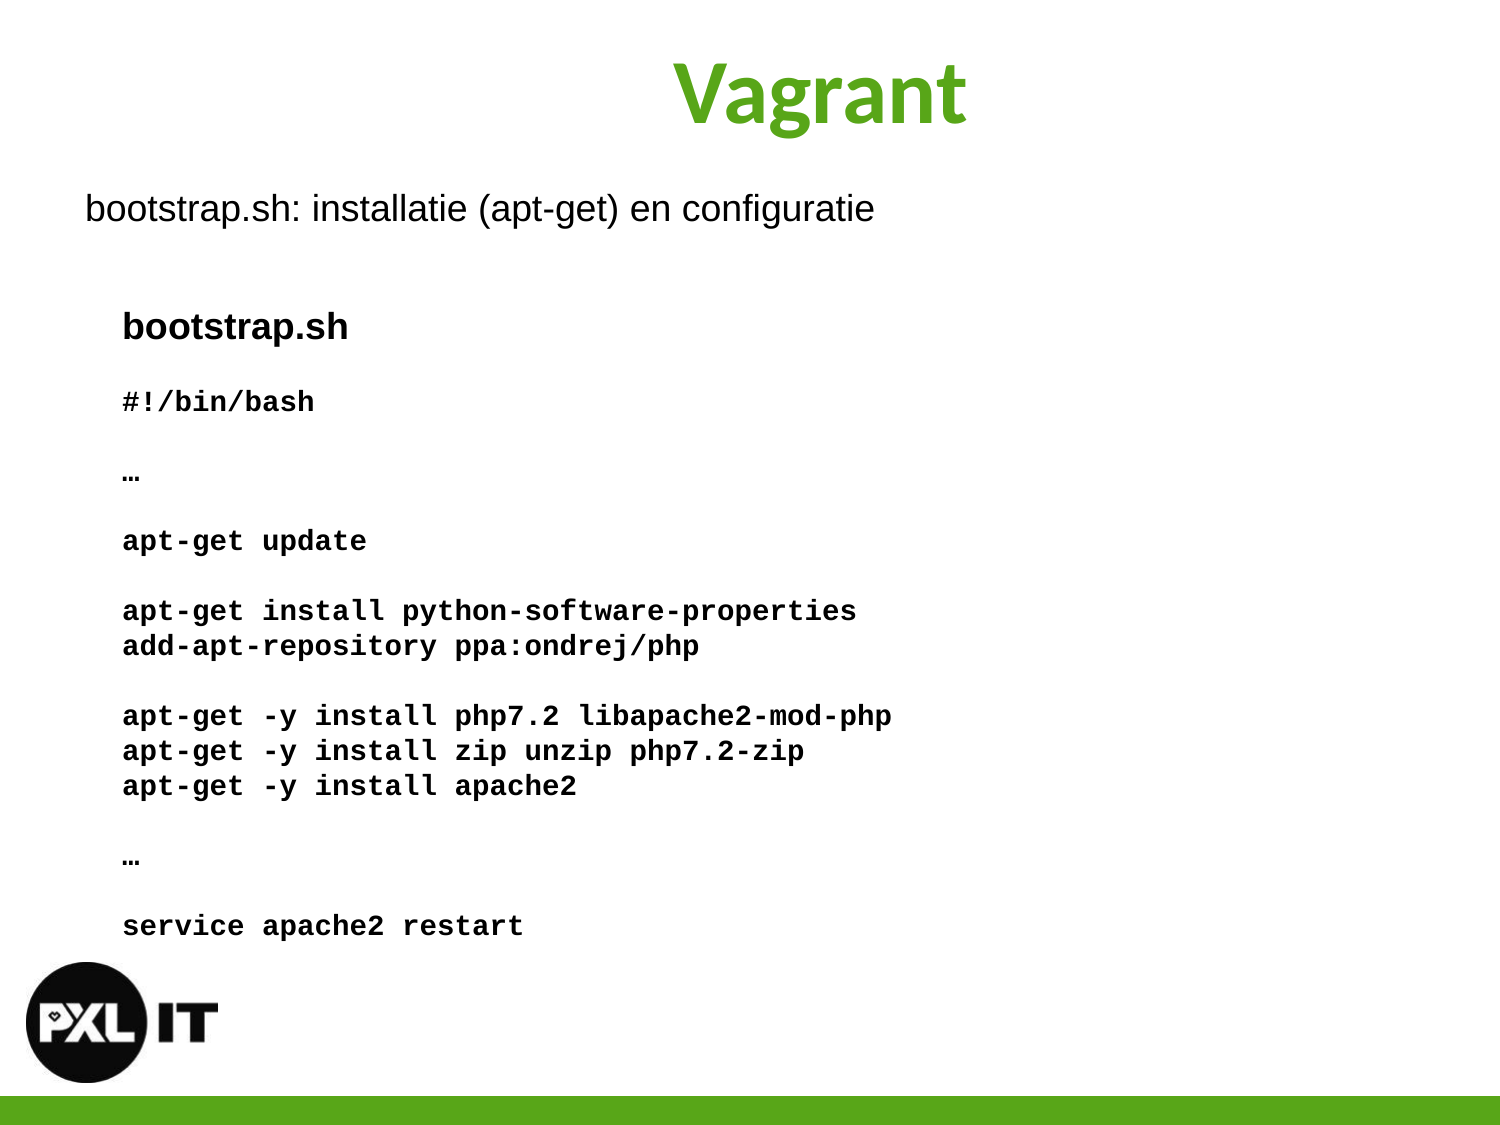

Vagrant
bootstrap.sh: installatie (apt-get) en configuratie
bootstrap.sh
#!/bin/bash
…
apt-get update
apt-get install python-software-properties
add-apt-repository ppa:ondrej/php
apt-get -y install php7.2 libapache2-mod-php
apt-get -y install zip unzip php7.2-zip
apt-get -y install apache2
…
service apache2 restart